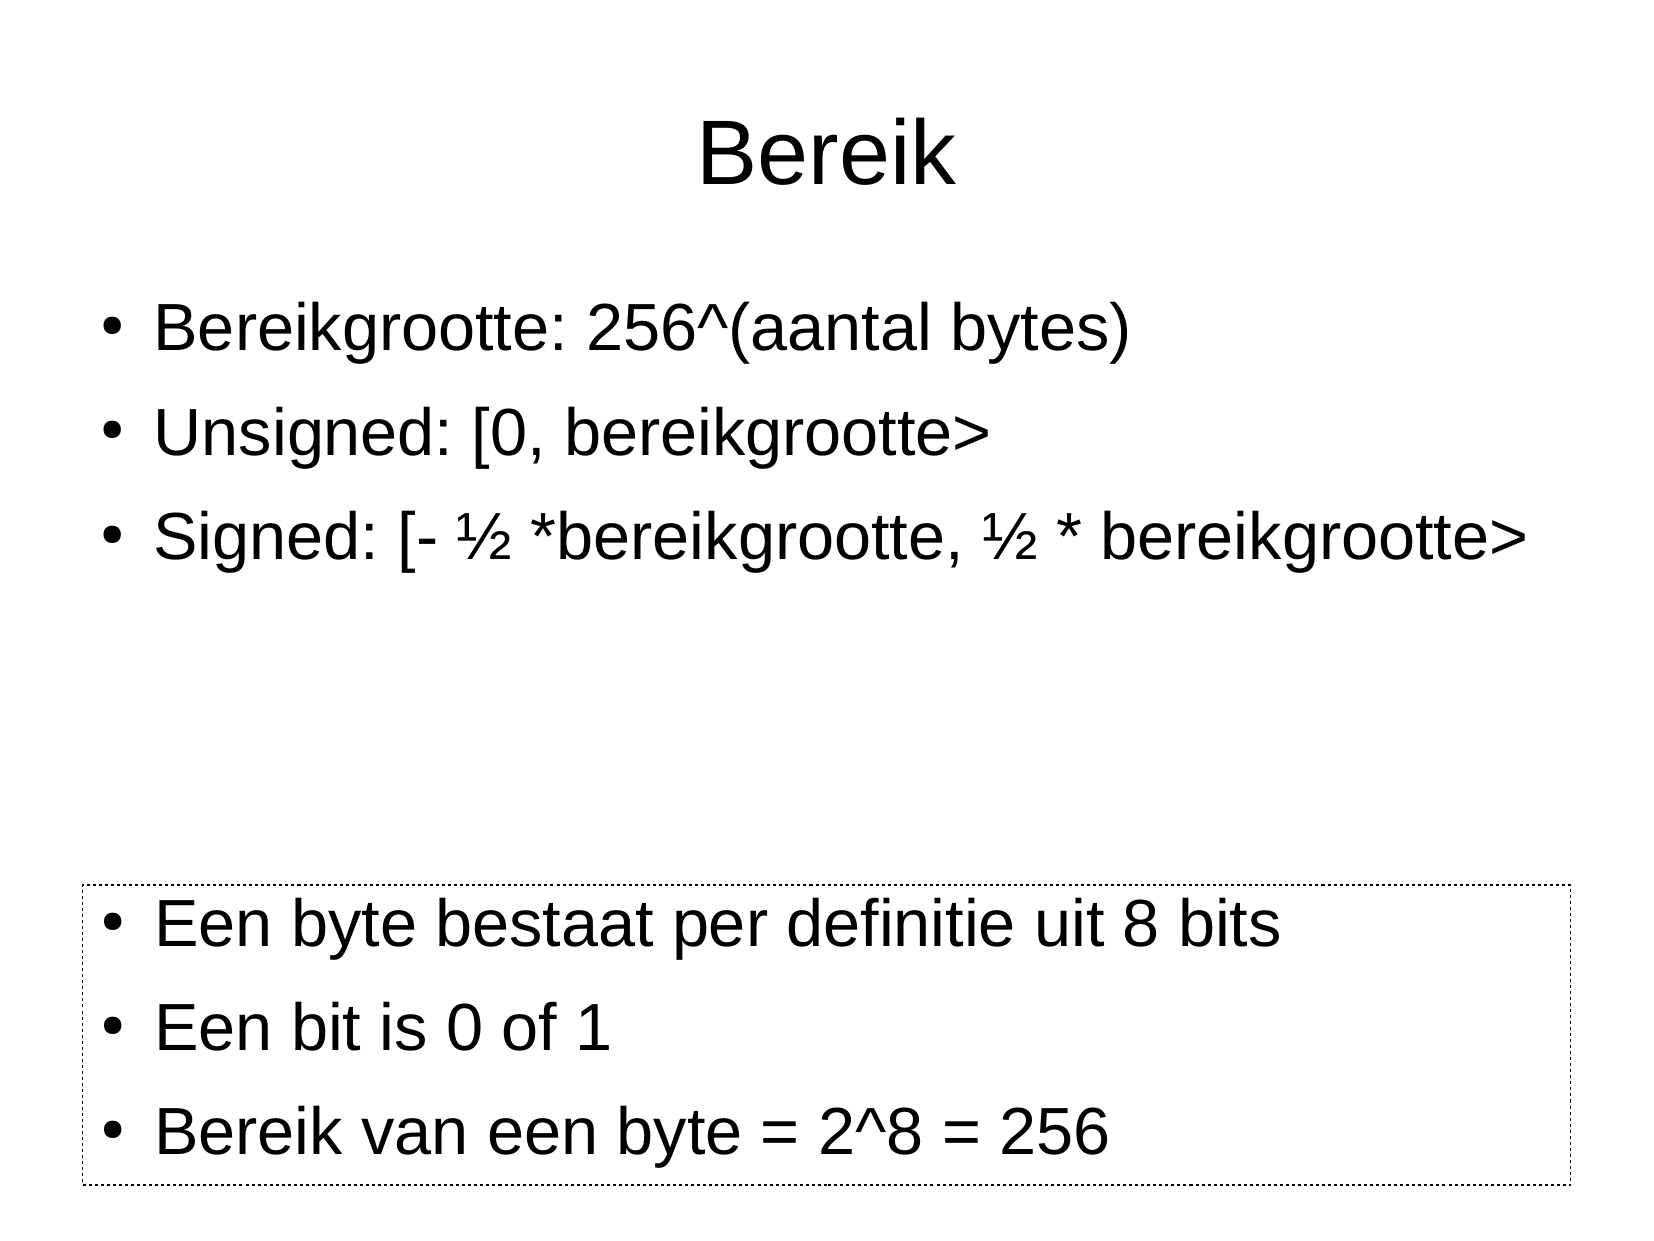

# Bereik
Bereikgrootte: 256^(aantal bytes)
Unsigned: [0, bereikgrootte>
Signed: [- ½ *bereikgrootte, ½ * bereikgrootte>
Een byte bestaat per definitie uit 8 bits
Een bit is 0 of 1
Bereik van een byte = 2^8 = 256